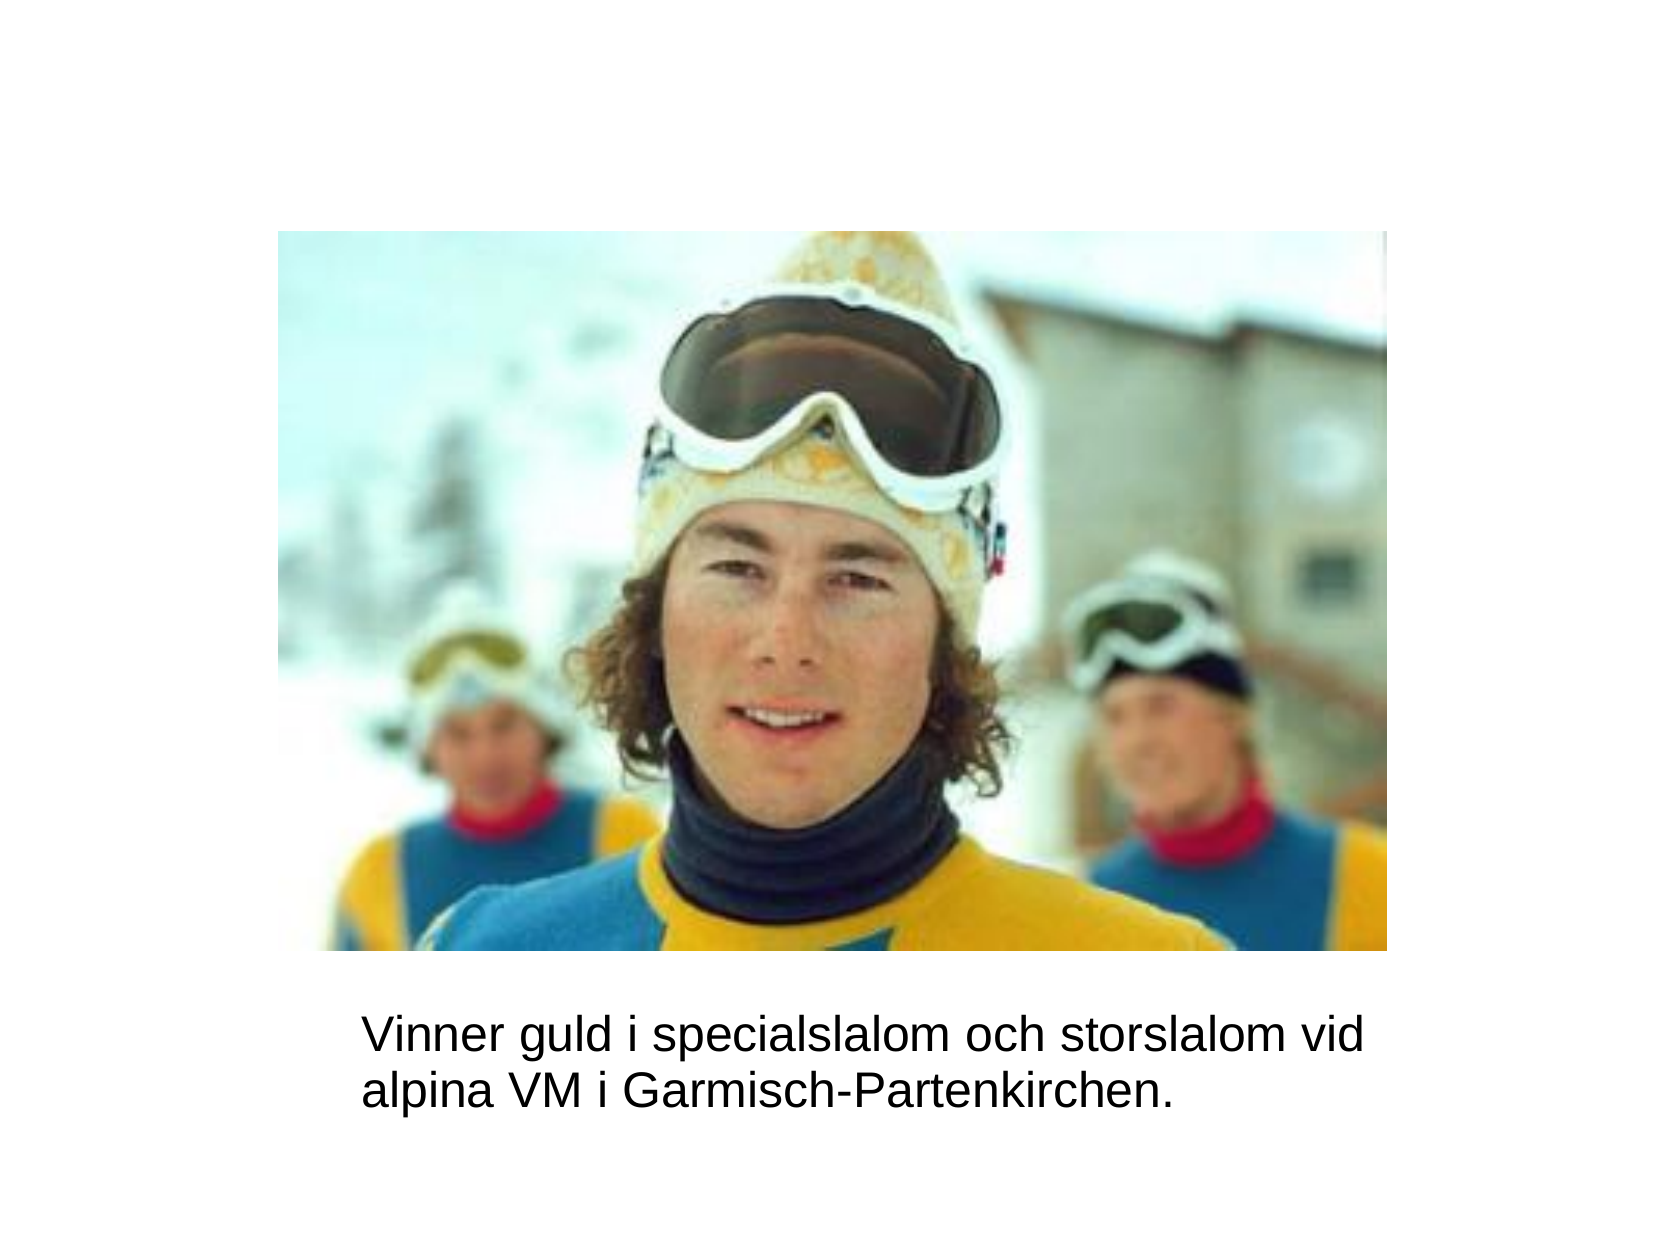

Vinner guld i specialslalom och storslalom vid
alpina VM i Garmisch-Partenkirchen.